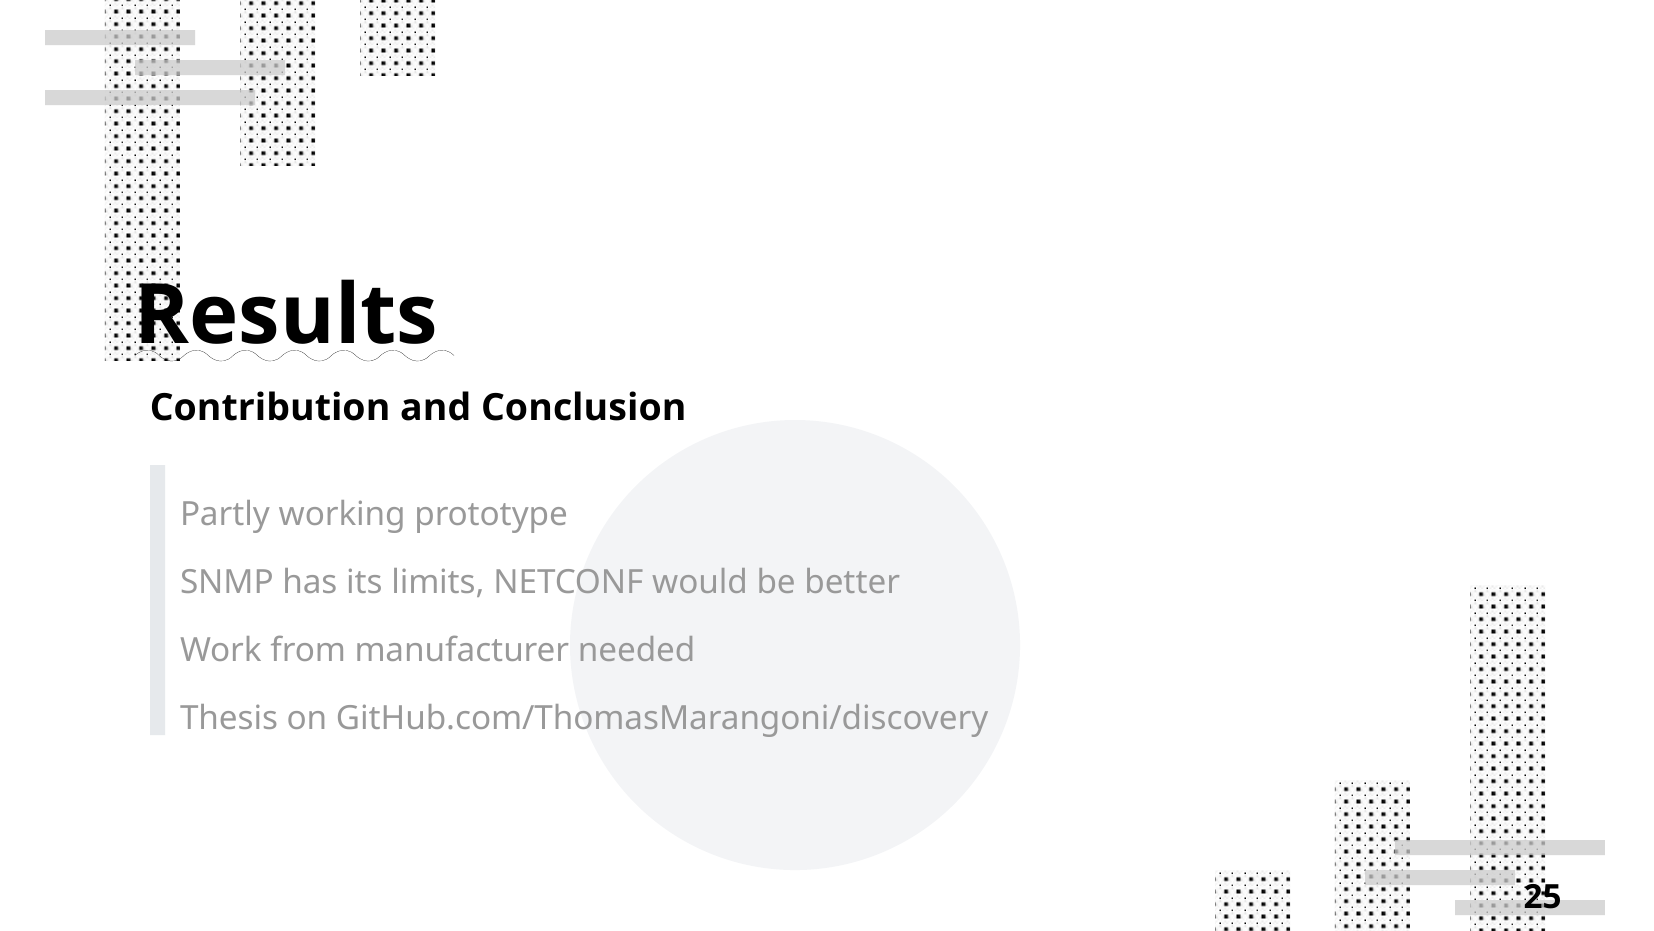

Results
Contribution and Conclusion
Partly working prototype
SNMP has its limits, NETCONF would be better
Work from manufacturer needed
Thesis on GitHub.com/ThomasMarangoni/discovery